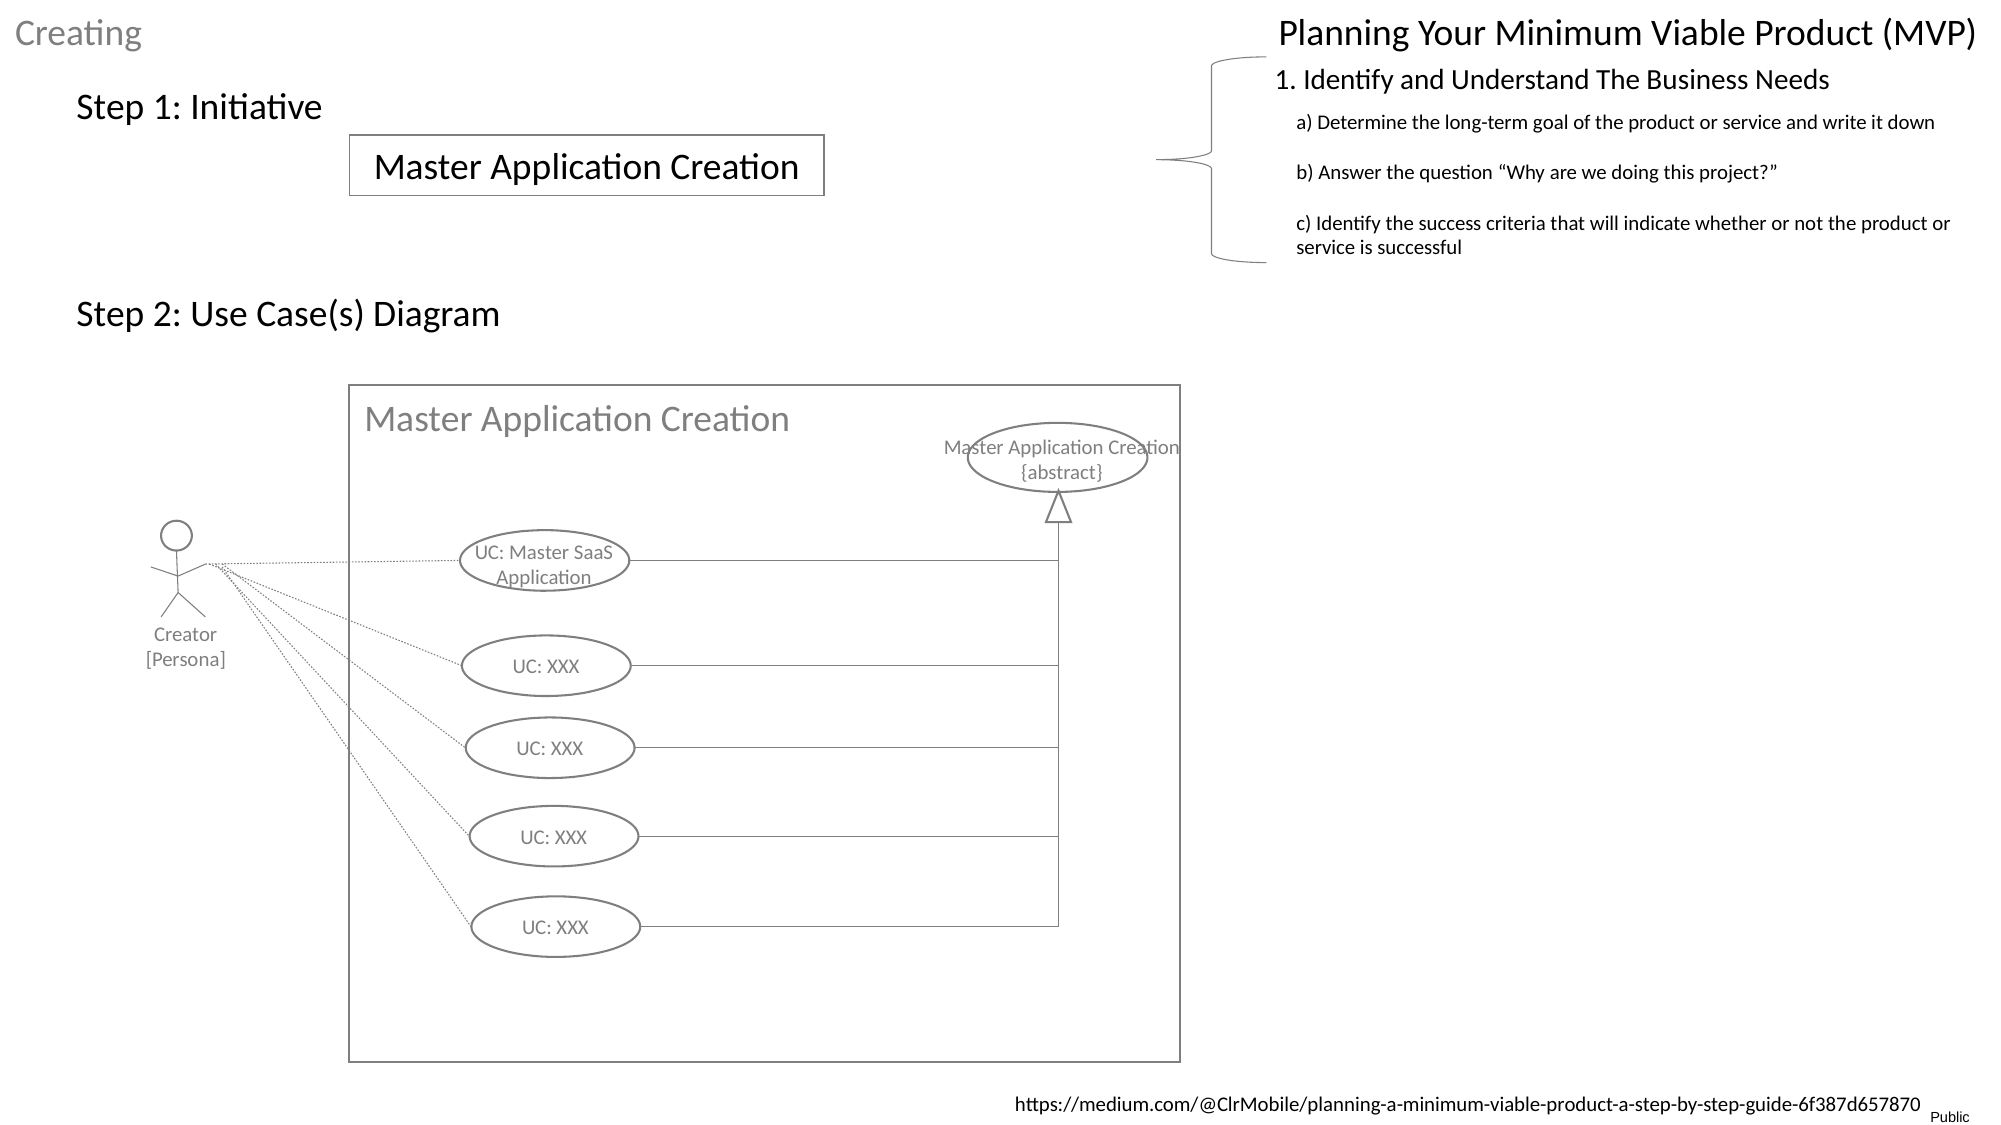

Creating
Planning Your Minimum Viable Product (MVP)
1. Identify and Understand The Business Needs
Step 1: Initiative
a) Determine the long-term goal of the product or service and write it down
b) Answer the question “Why are we doing this project?”
c) Identify the success criteria that will indicate whether or not the product or service is successful
Master Application Creation
Step 2: Use Case(s) Diagram
Master Application Creation
Master Application Creation
{abstract}
UC: Master SaaS Application
Creator
[Persona]
UC: XXX
UC: XXX
UC: XXX
UC: XXX
https://medium.com/@ClrMobile/planning-a-minimum-viable-product-a-step-by-step-guide-6f387d657870